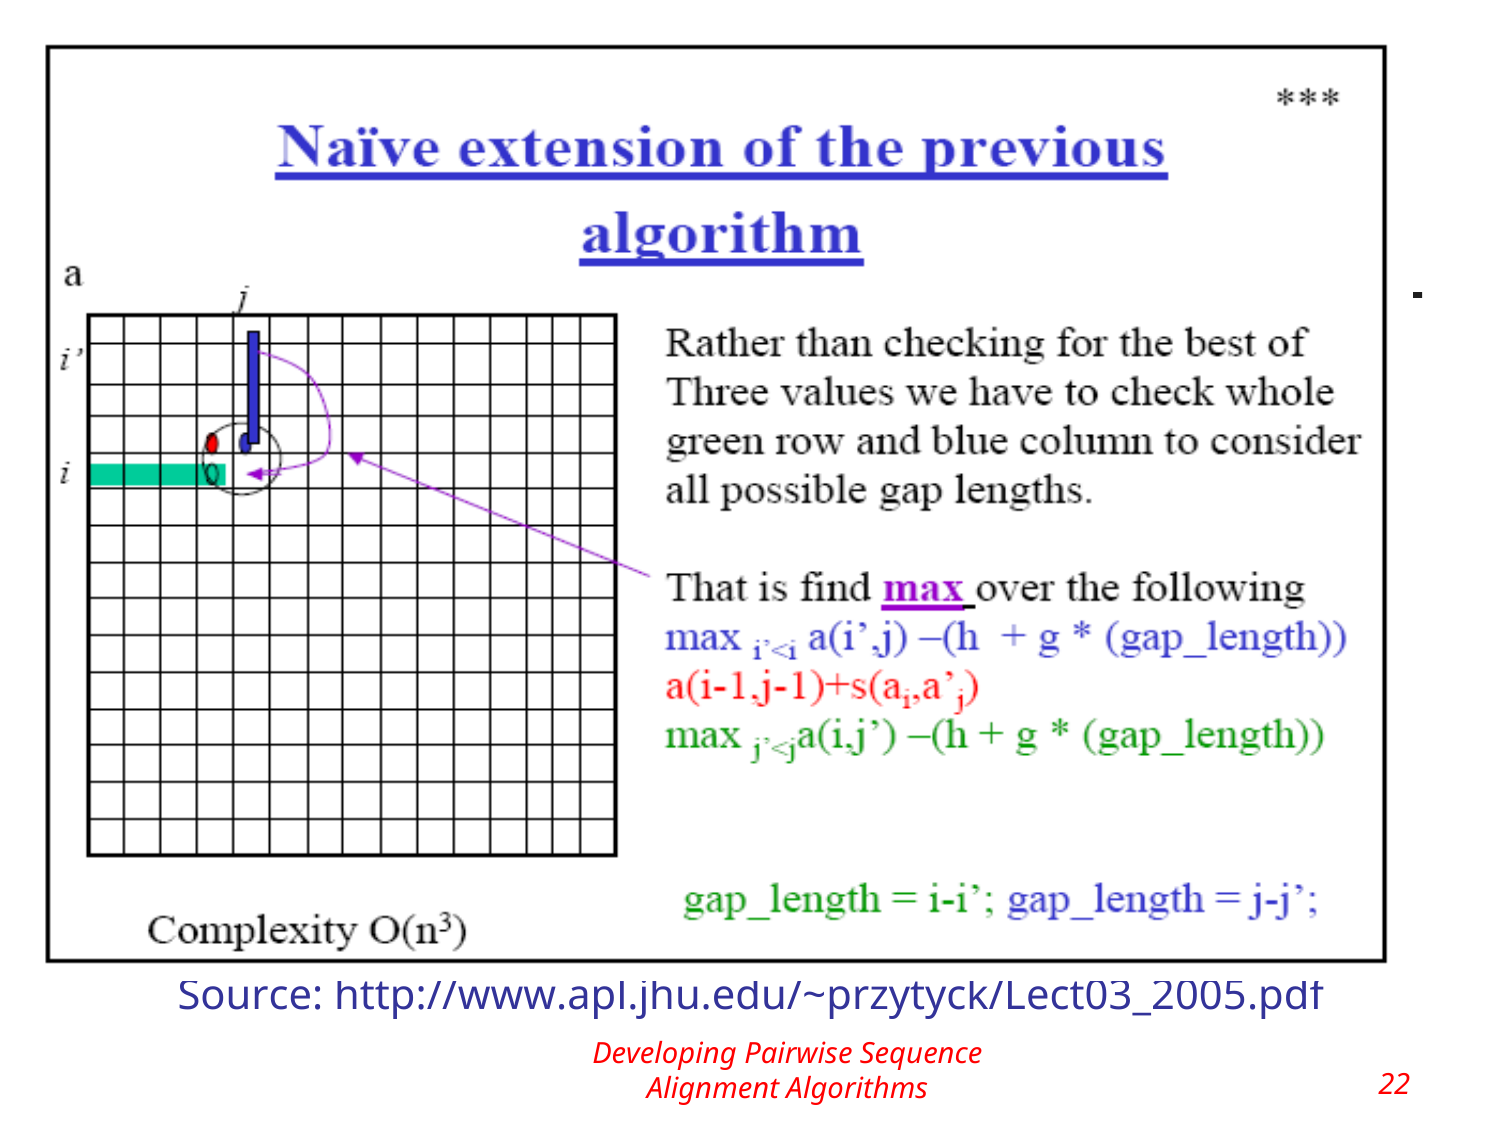

# Source: http://www.apl.jhu.edu/~przytyck/Lect03_2005.pdf
Developing Pairwise Sequence Alignment Algorithms